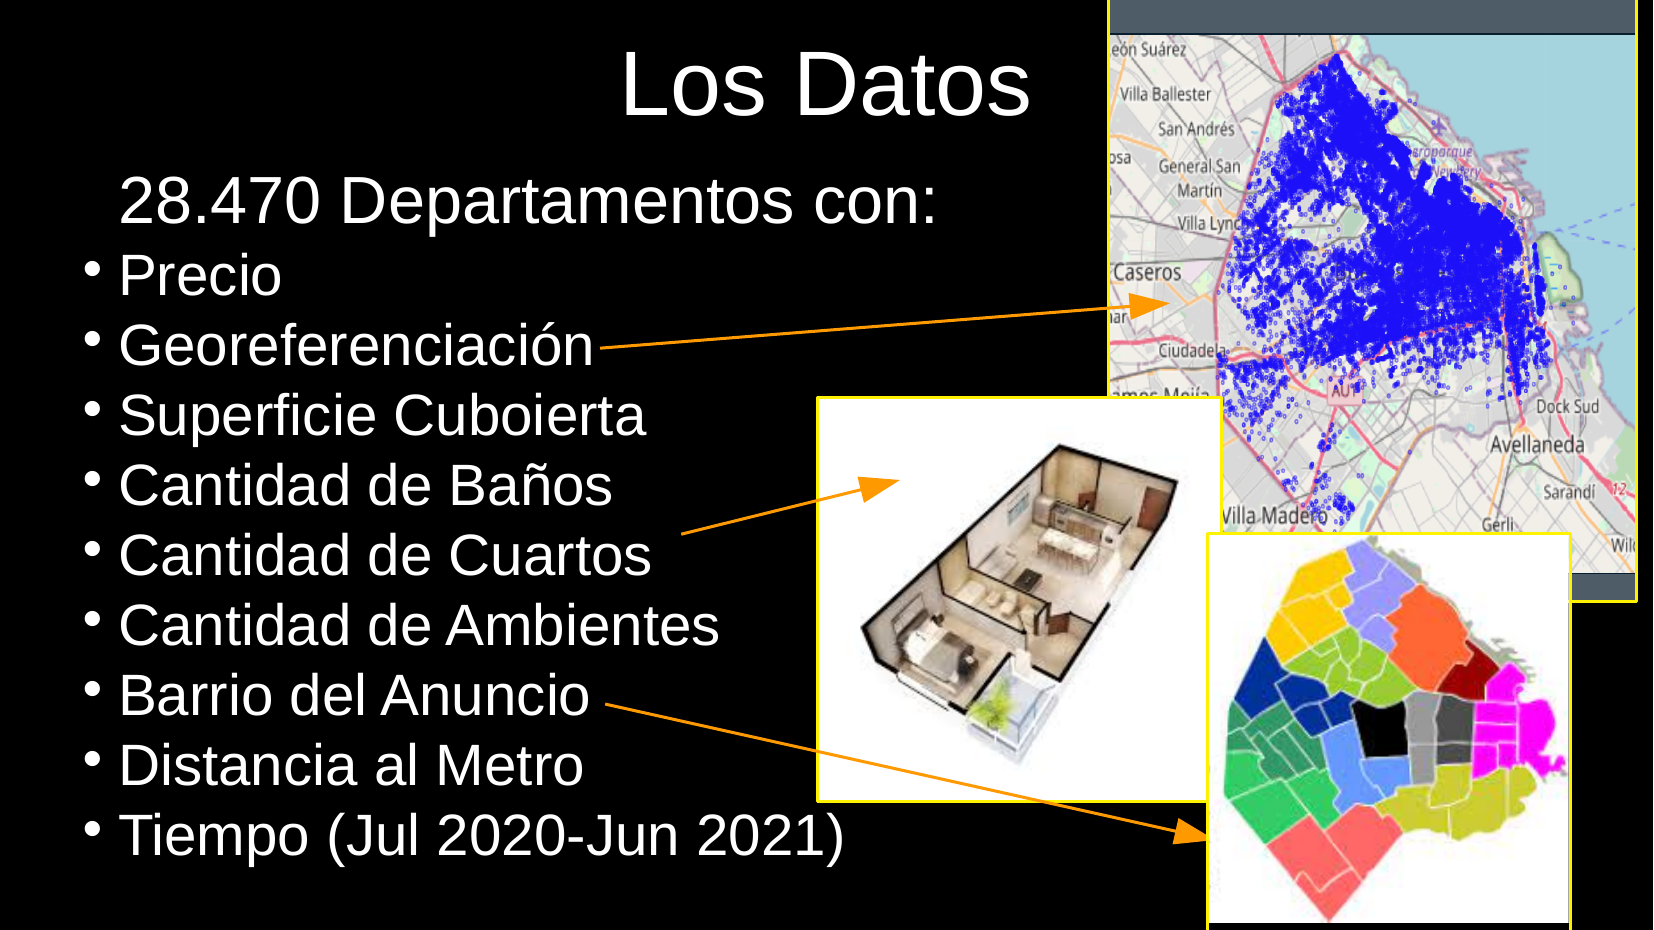

Los Datos
28.470 Departamentos con:
Precio
Georeferenciación
Superficie Cuboierta
Cantidad de Baños
Cantidad de Cuartos
Cantidad de Ambientes
Barrio del Anuncio
Distancia al Metro
Tiempo (Jul 2020-Jun 2021)